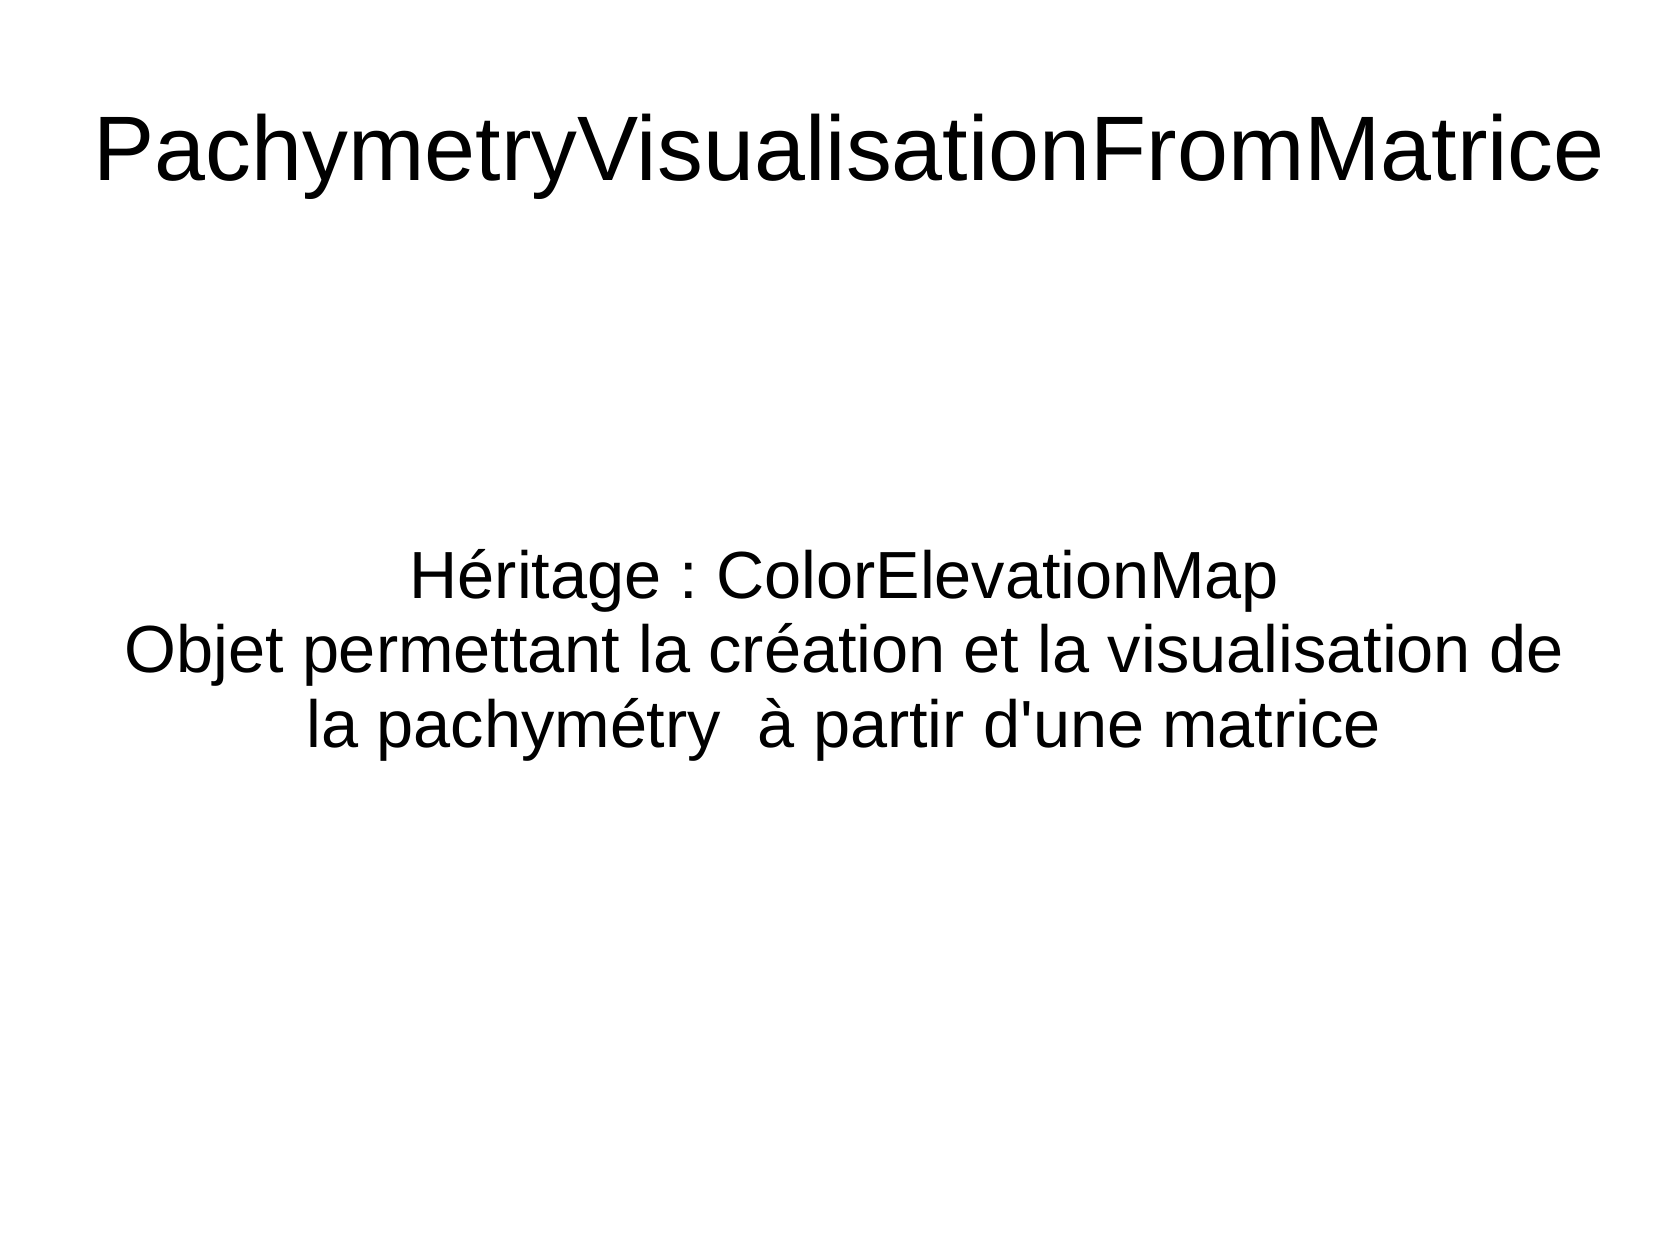

# PachymetryVisualisationFromMatrice
Héritage : ColorElevationMap
Objet permettant la création et la visualisation de la pachymétry à partir d'une matrice